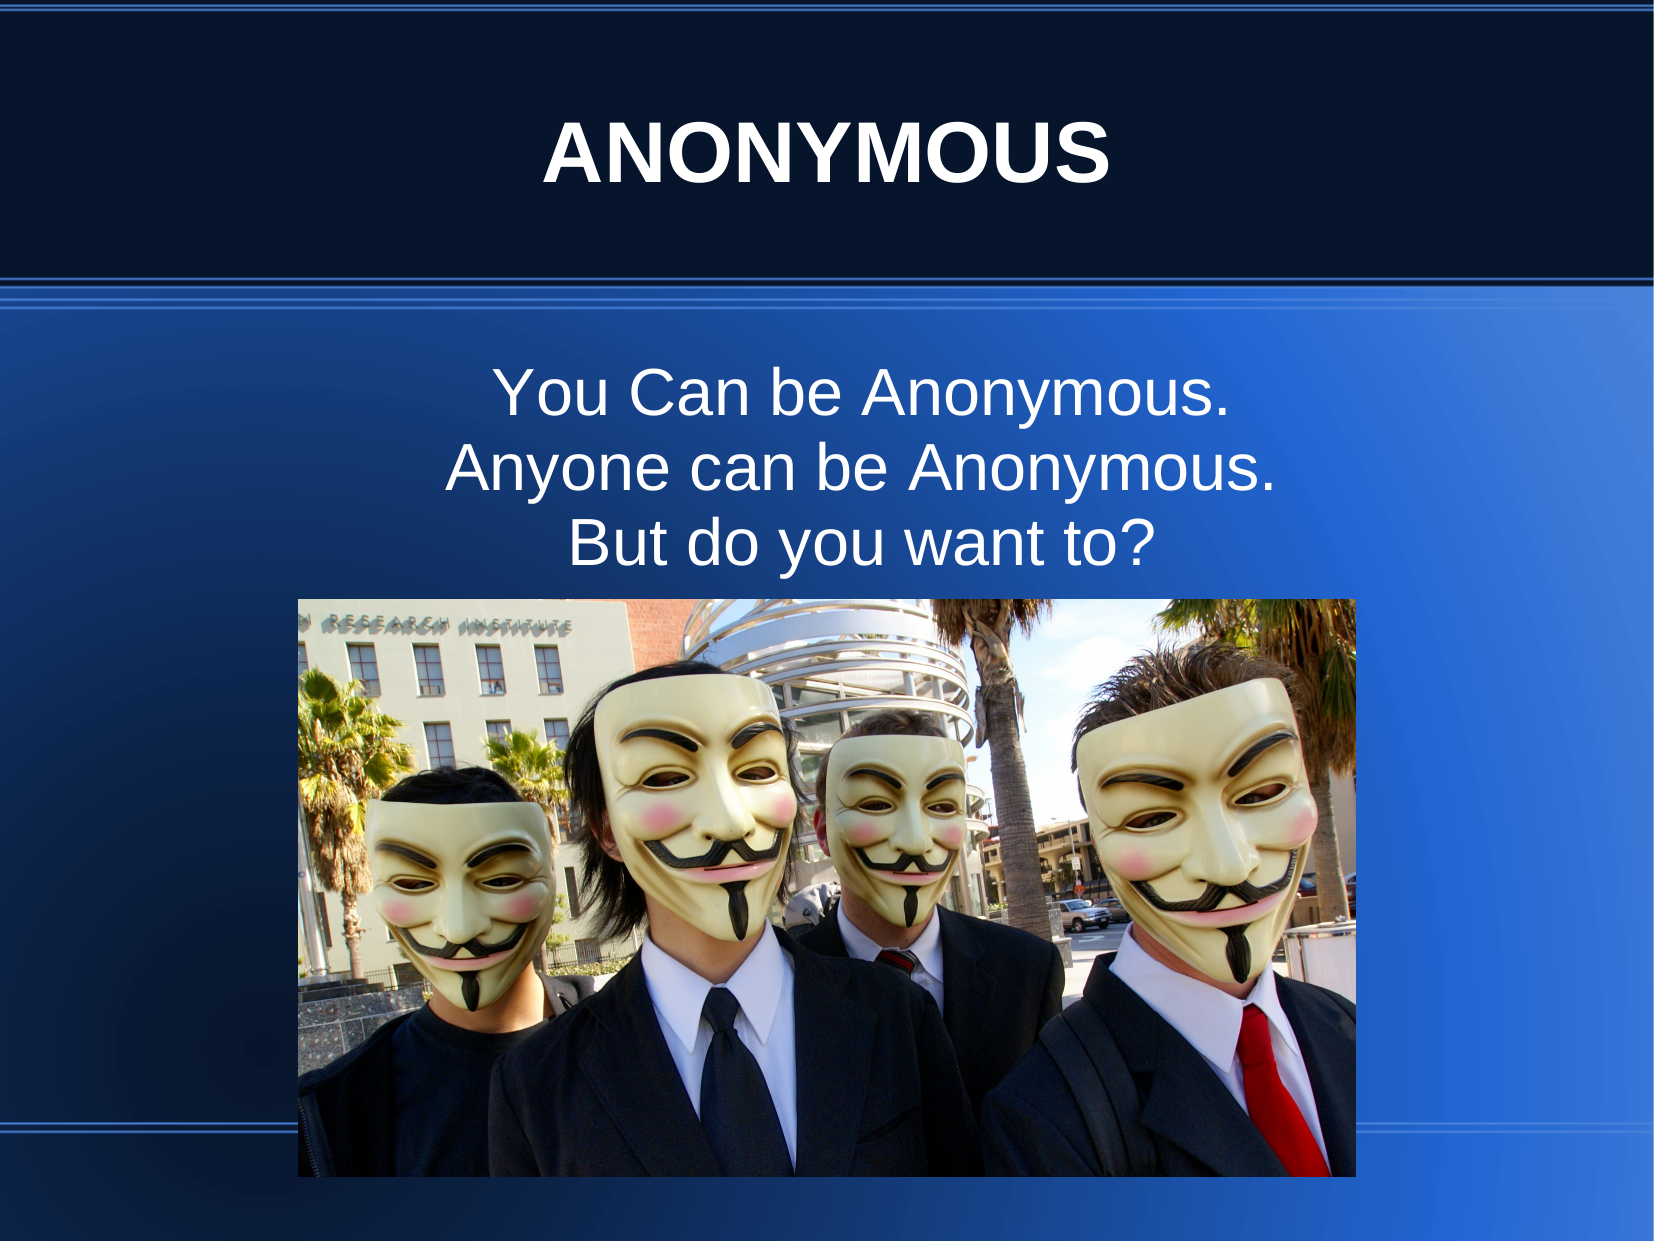

# ANONYMOUS
You Can be Anonymous.
Anyone can be Anonymous.
But do you want to?